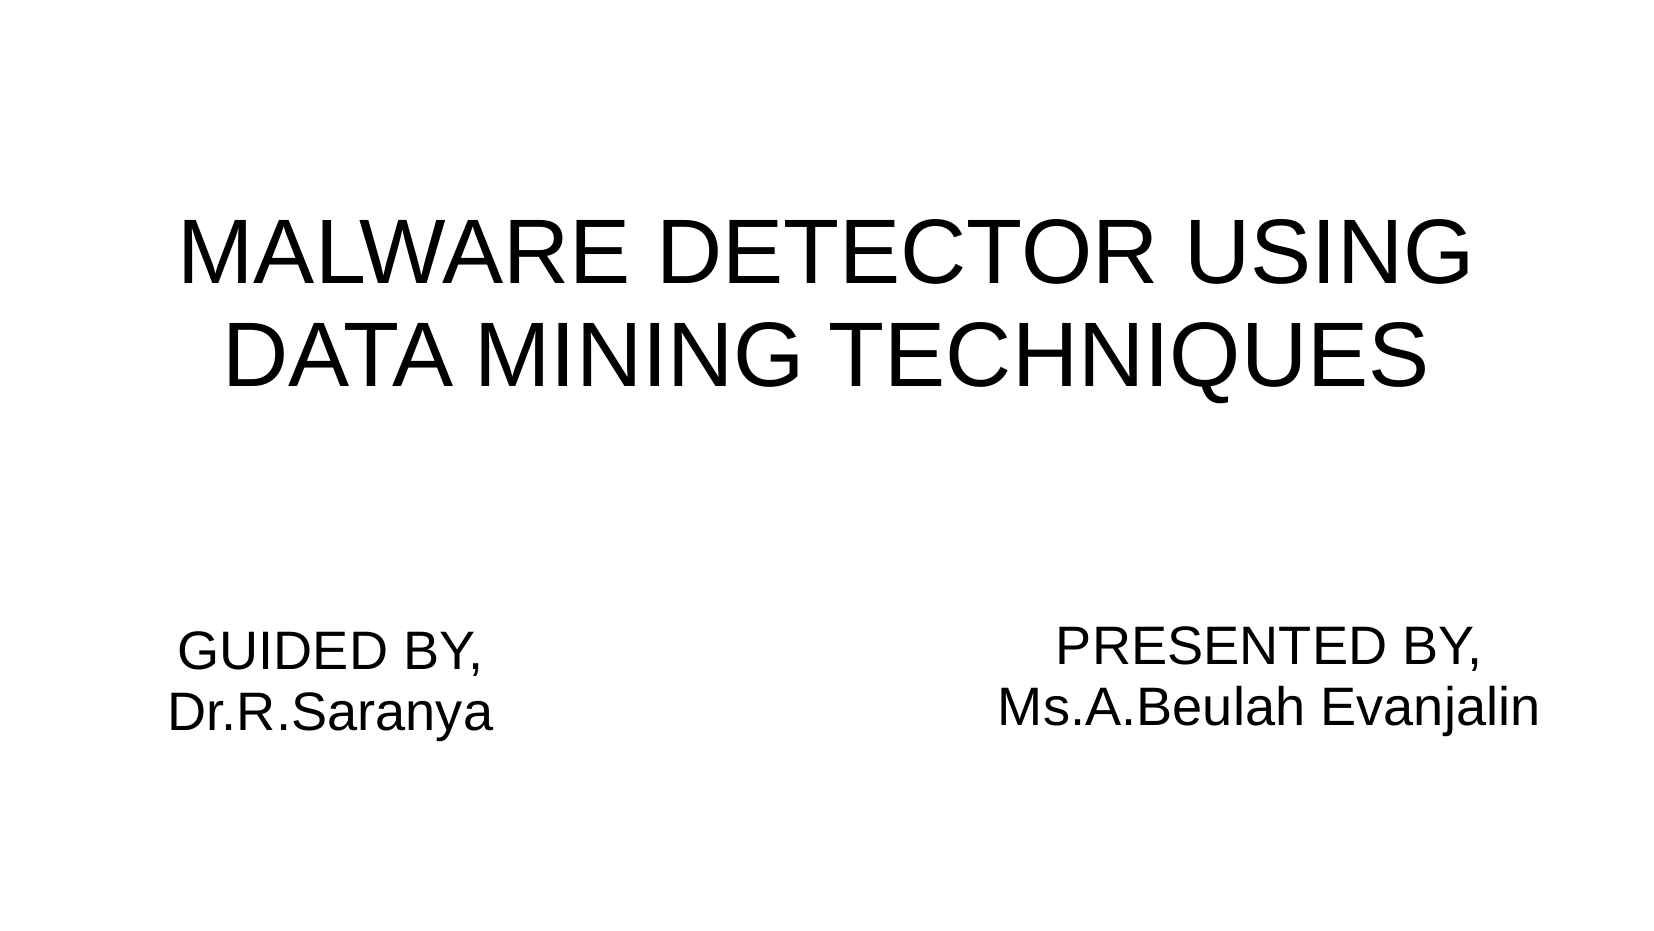

# MALWARE DETECTOR USING DATA MINING TECHNIQUES
PRESENTED BY,
Ms.A.Beulah Evanjalin
GUIDED BY,
Dr.R.Saranya